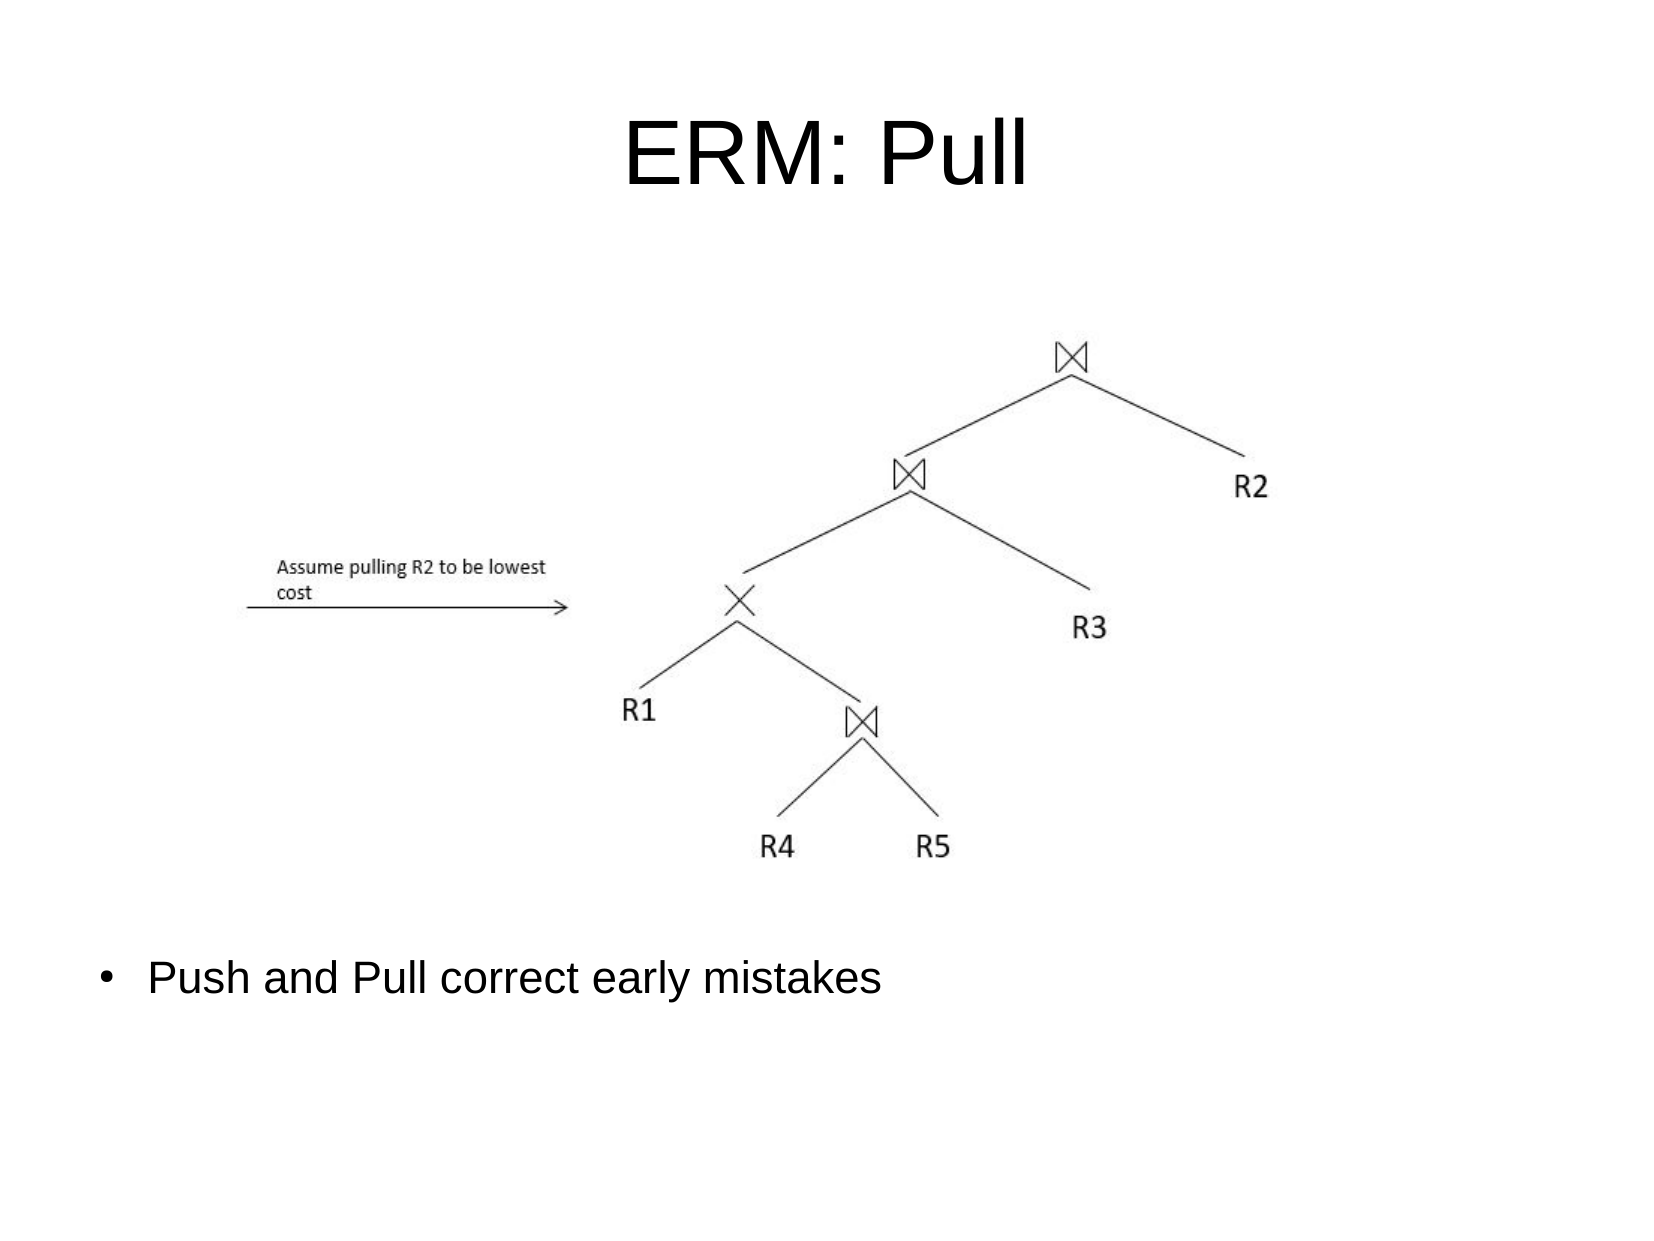

# ERM: Pull
Push and Pull correct early mistakes